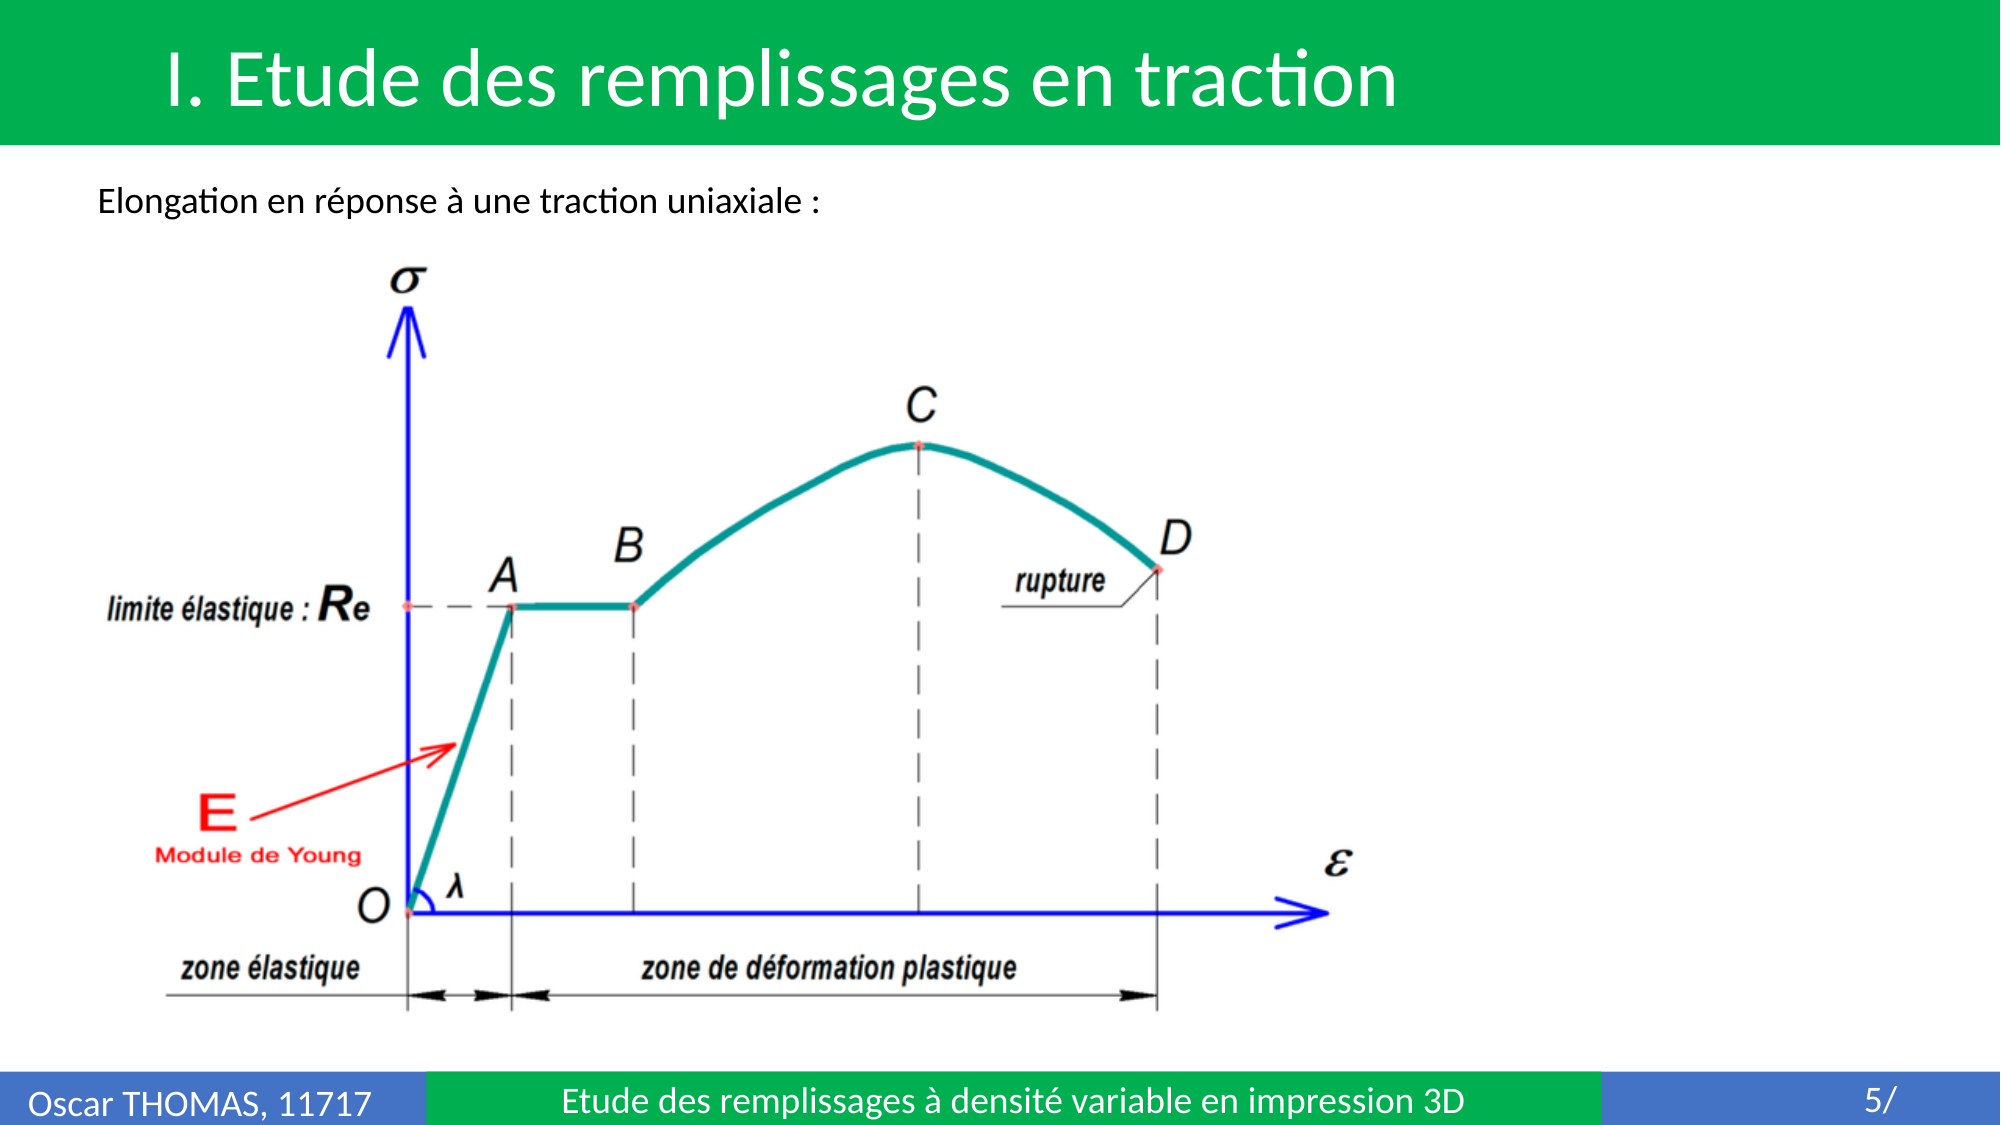

I. Etude des remplissages en traction
Elongation en réponse à une traction uniaxiale :
5/
Oscar THOMAS, 11717
Etude des remplissages à densité variable en impression 3D